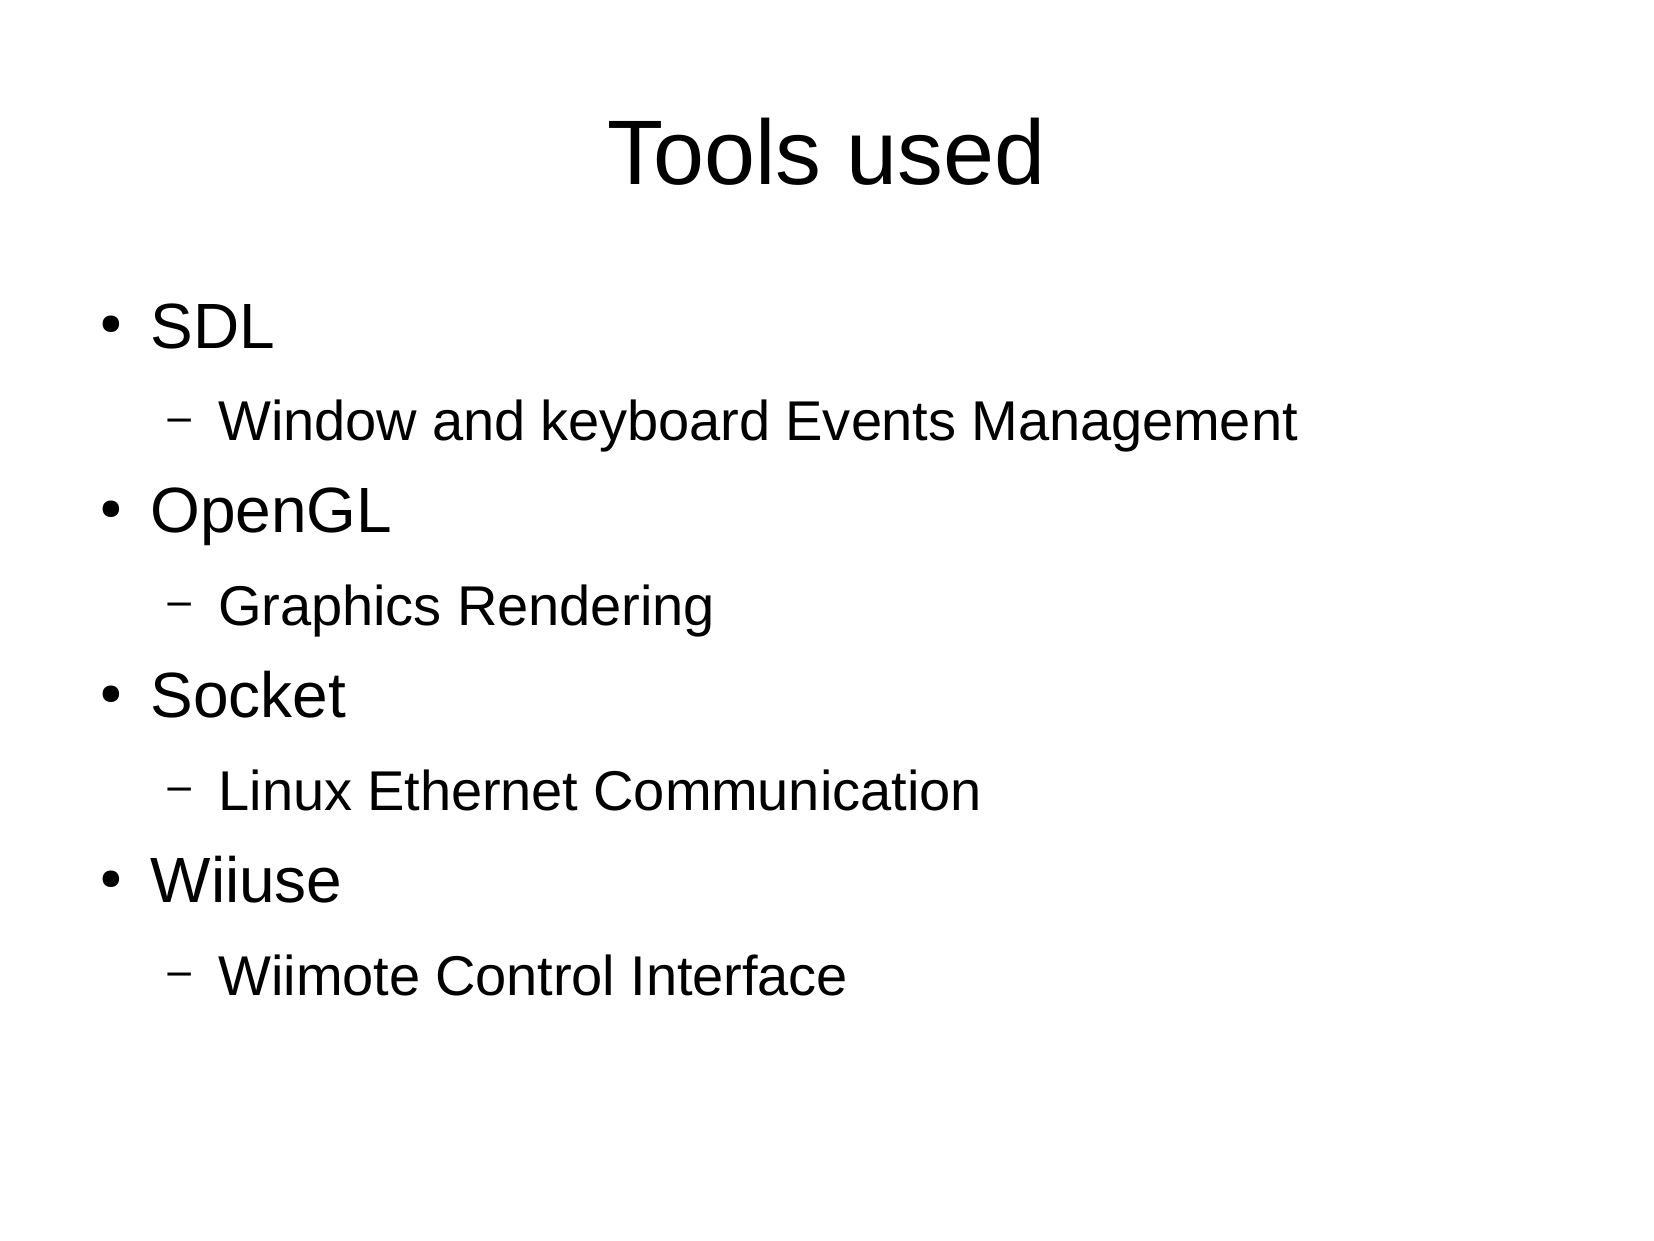

# Tools used
SDL
Window and keyboard Events Management
OpenGL
Graphics Rendering
Socket
Linux Ethernet Communication
Wiiuse
Wiimote Control Interface